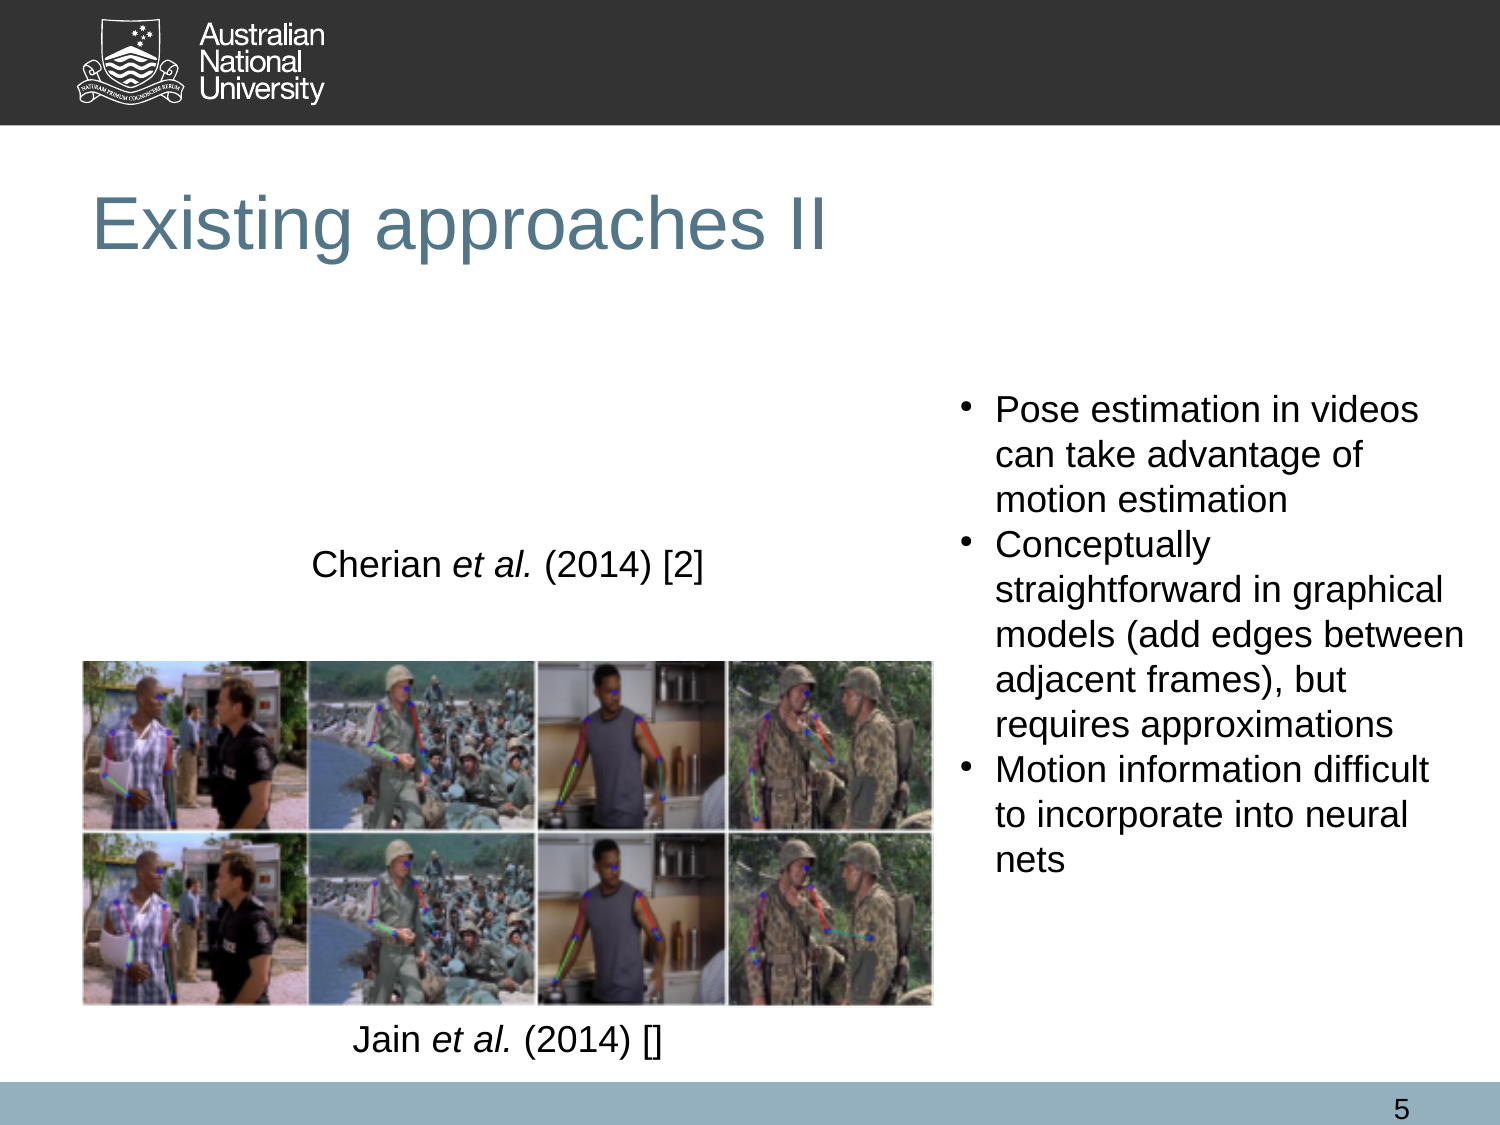

# Existing approaches II
Pose estimation in videos can take advantage of motion estimation
Conceptually straightforward in graphical models (add edges between adjacent frames), but requires approximations
Motion information difficult to incorporate into neural nets
Cherian et al. (2014) [2]
Jain et al. (2014) []